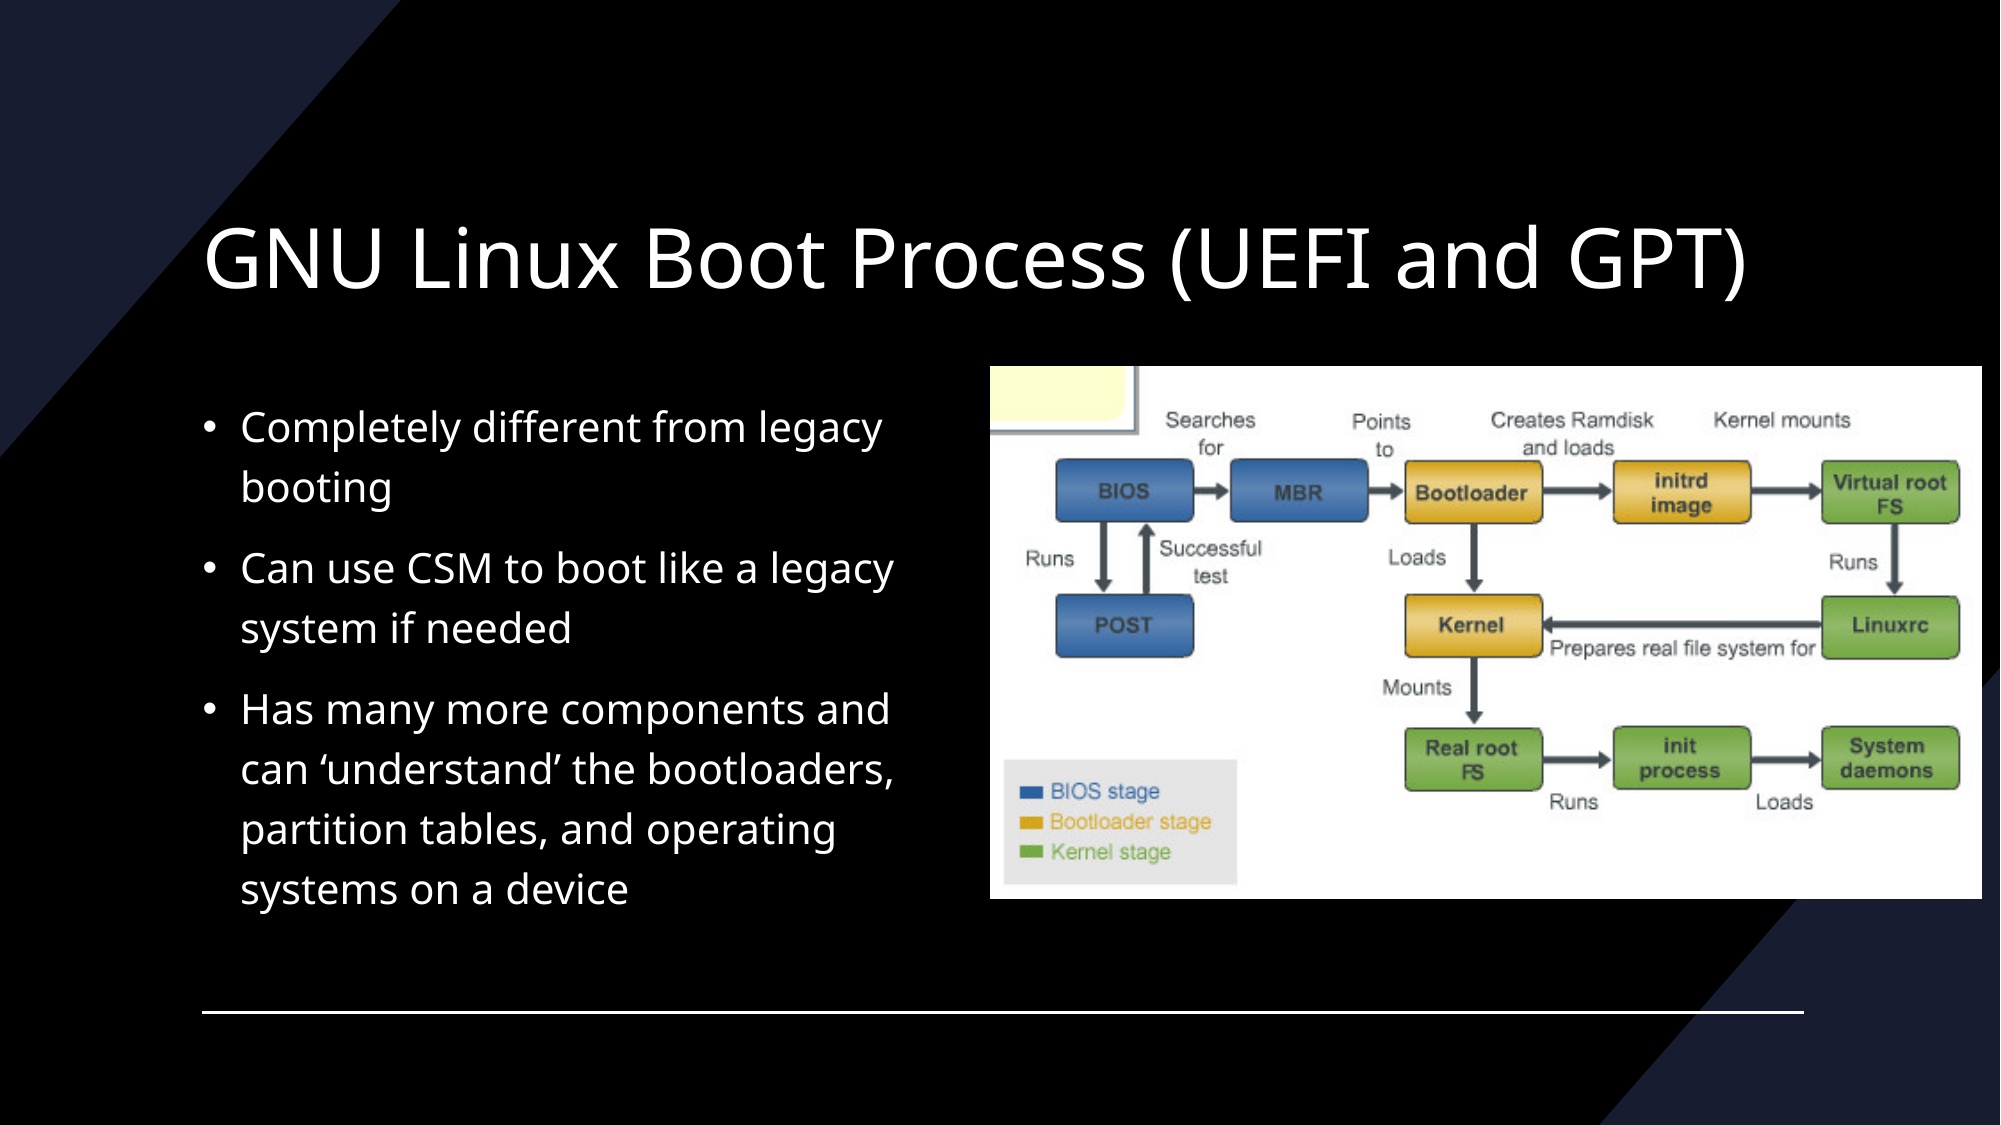

# GNU Linux Boot Process (UEFI and GPT)
Completely different from legacy booting
Can use CSM to boot like a legacy system if needed
Has many more components and can ‘understand’ the bootloaders, partition tables, and operating systems on a device